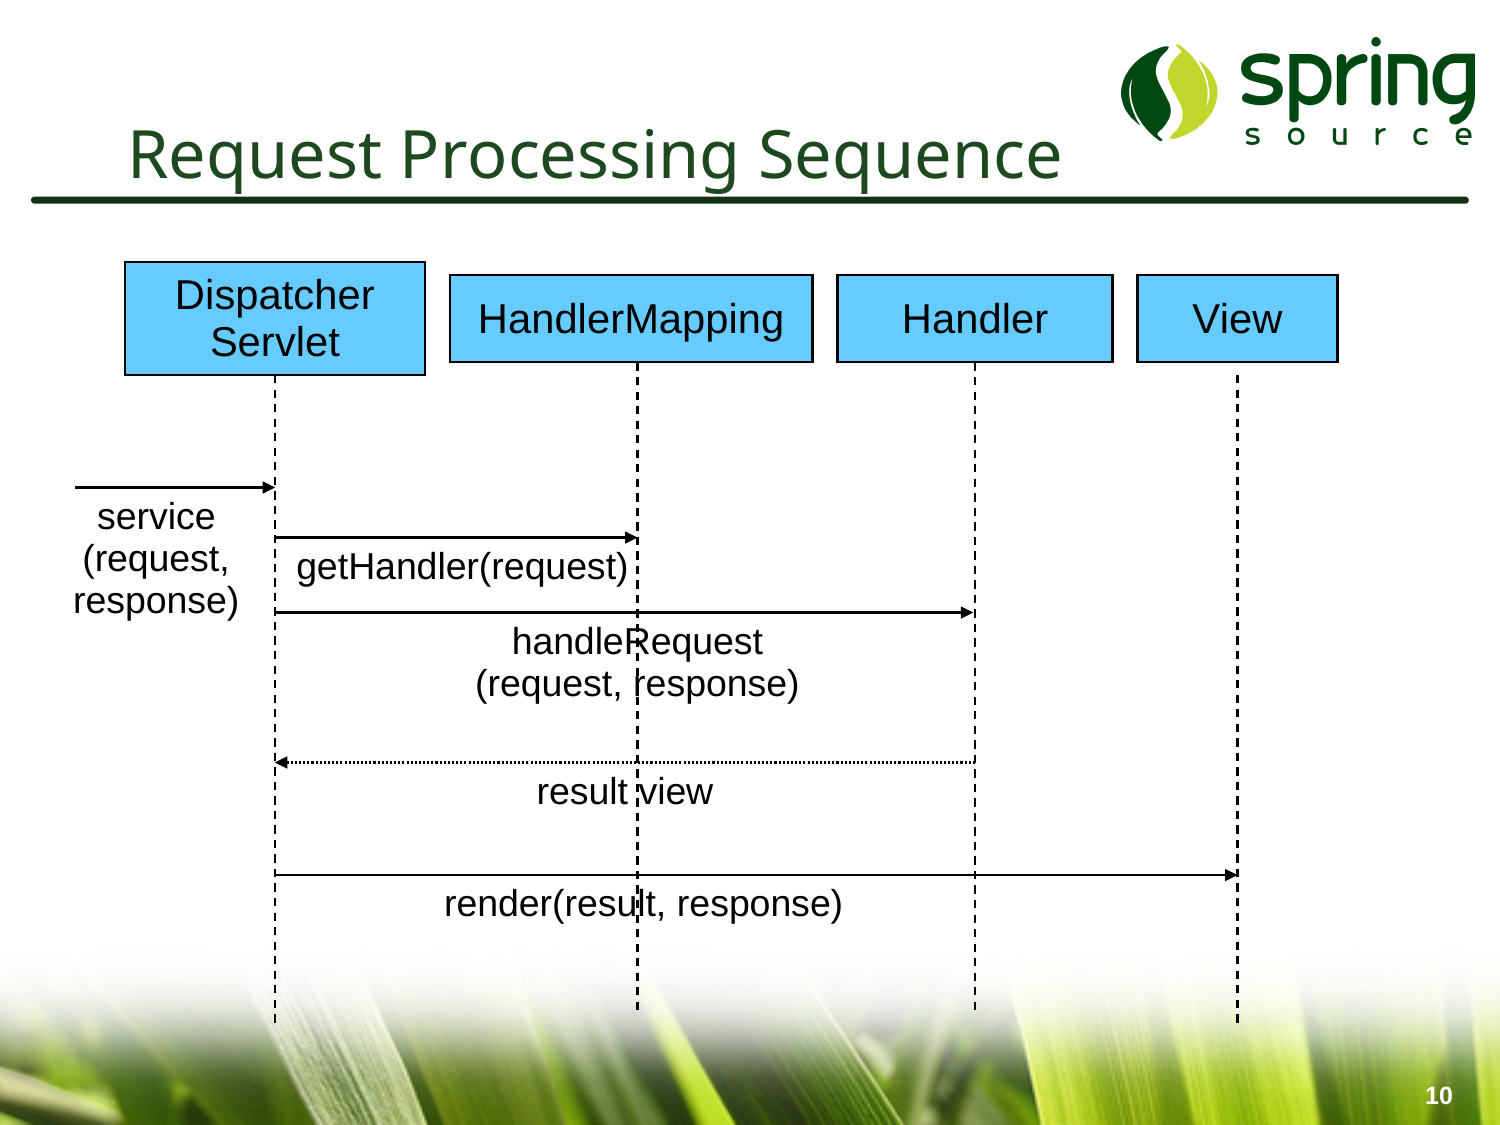

# Request Processing Sequence
Dispatcher
Servlet
HandlerMapping
Handler
View
service
(request, response)
getHandler(request)
handleRequest
(request, response)
result view
render(result, response)